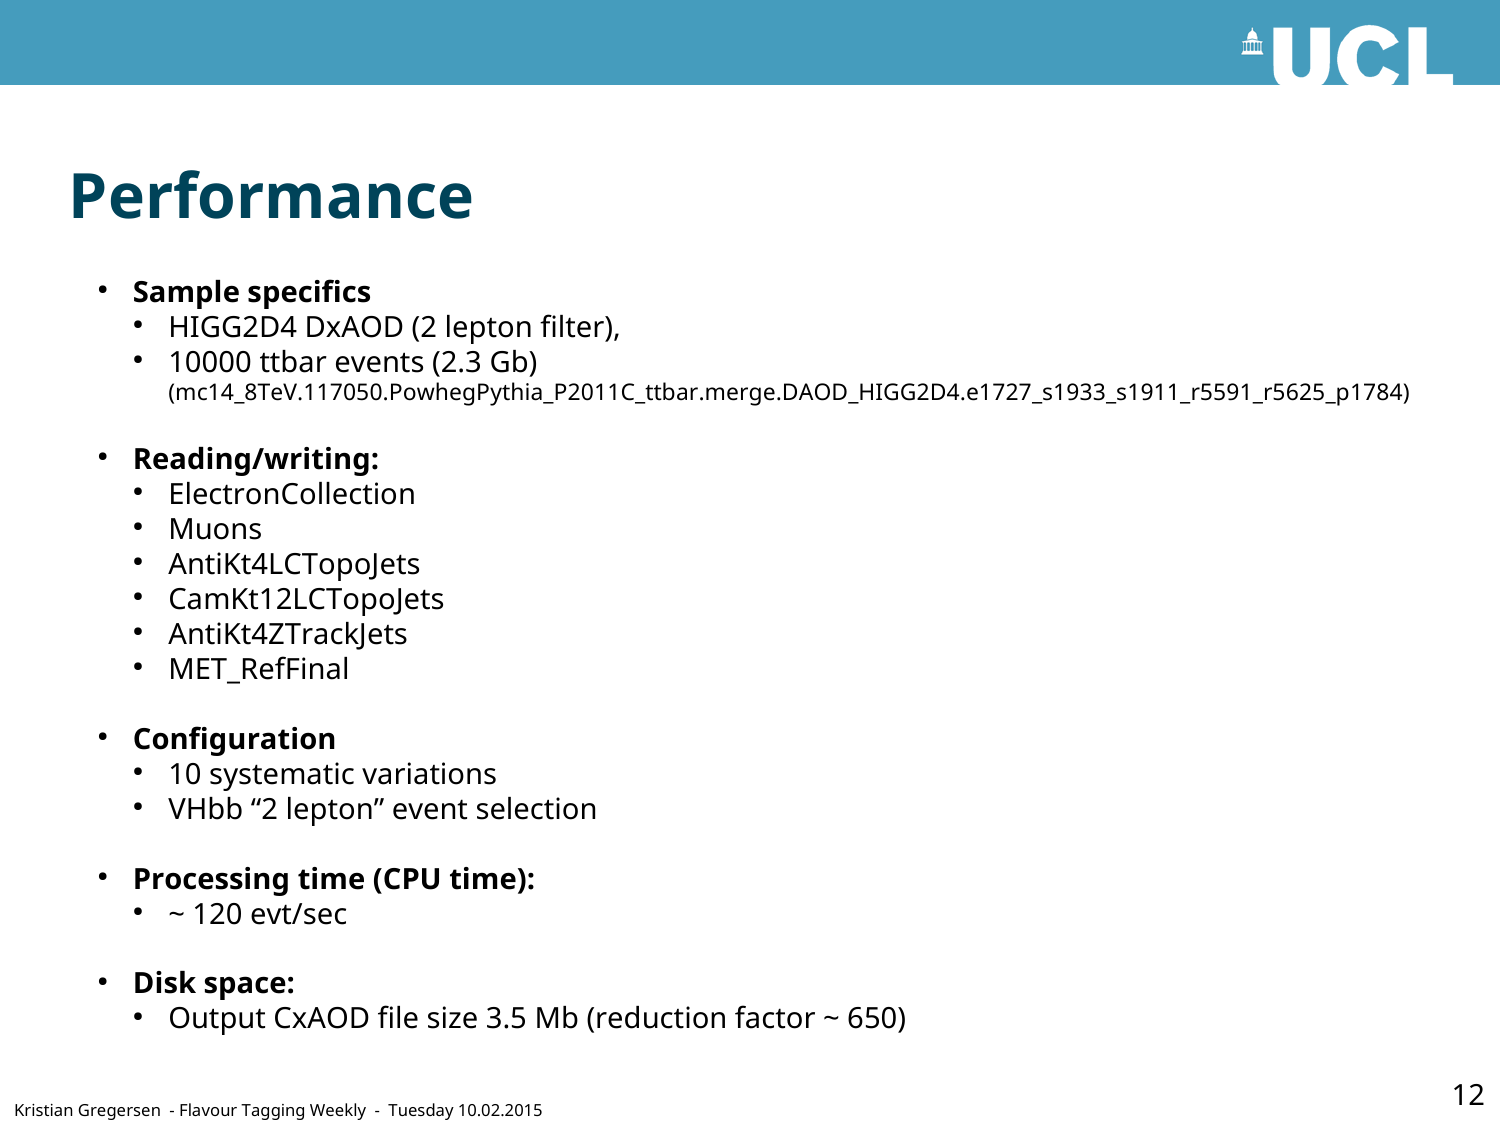

# Performance
Sample specifics
HIGG2D4 DxAOD (2 lepton filter),
10000 ttbar events (2.3 Gb)
(mc14_8TeV.117050.PowhegPythia_P2011C_ttbar.merge.DAOD_HIGG2D4.e1727_s1933_s1911_r5591_r5625_p1784)
Reading/writing:
ElectronCollection
Muons
AntiKt4LCTopoJets
CamKt12LCTopoJets
AntiKt4ZTrackJets
MET_RefFinal
Configuration
10 systematic variations
VHbb “2 lepton” event selection
Processing time (CPU time):
~ 120 evt/sec
Disk space:
Output CxAOD file size 3.5 Mb (reduction factor ~ 650)
12